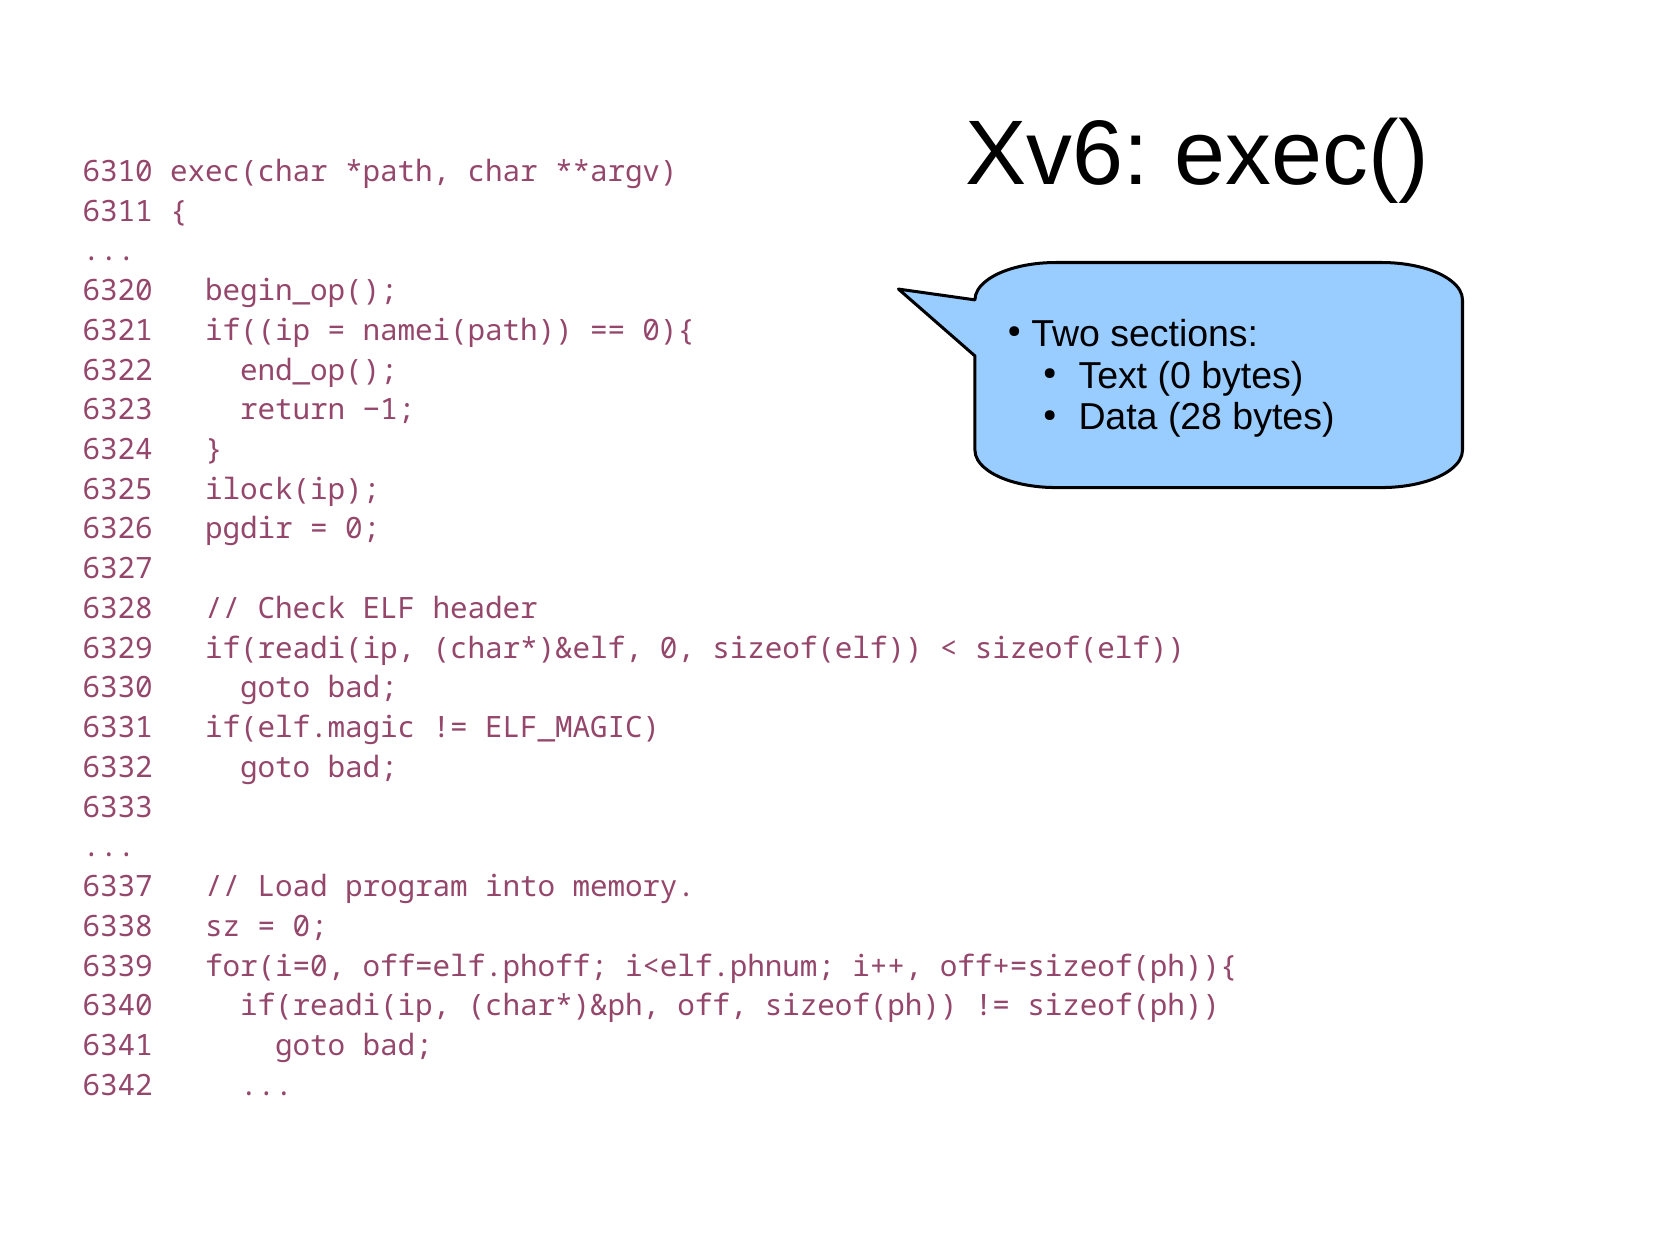

# Xv6: exec()
6310 exec(char *path, char **argv)
6311 {
...
6320 begin_op();
6321 if((ip = namei(path)) == 0){
6322 end_op();
6323 return −1;
6324 }
6325 ilock(ip);
6326 pgdir = 0;
6327
6328 // Check ELF header
6329 if(readi(ip, (char*)&elf, 0, sizeof(elf)) < sizeof(elf))
6330 goto bad;
6331 if(elf.magic != ELF_MAGIC)
6332 goto bad;
6333
...
6337 // Load program into memory.
6338 sz = 0;
6339 for(i=0, off=elf.phoff; i<elf.phnum; i++, off+=sizeof(ph)){
6340 if(readi(ip, (char*)&ph, off, sizeof(ph)) != sizeof(ph))
6341 goto bad;
6342 ...
 Two sections:
Text (0 bytes)
Data (28 bytes)